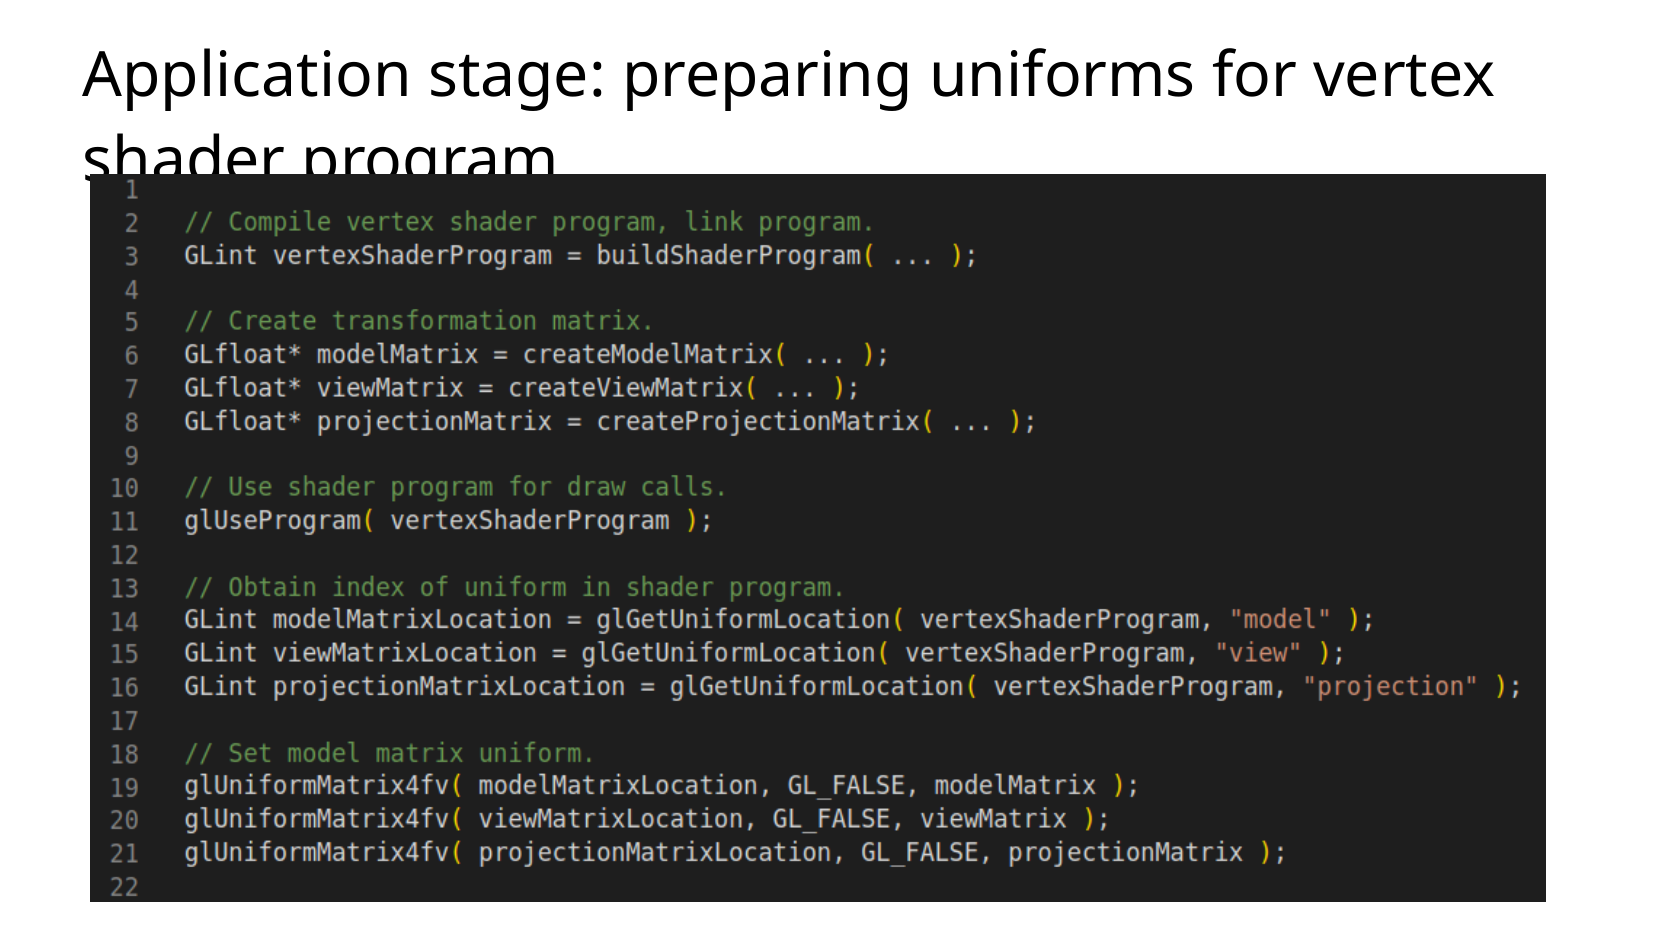

# Application stage: preparing uniforms for vertex shader program